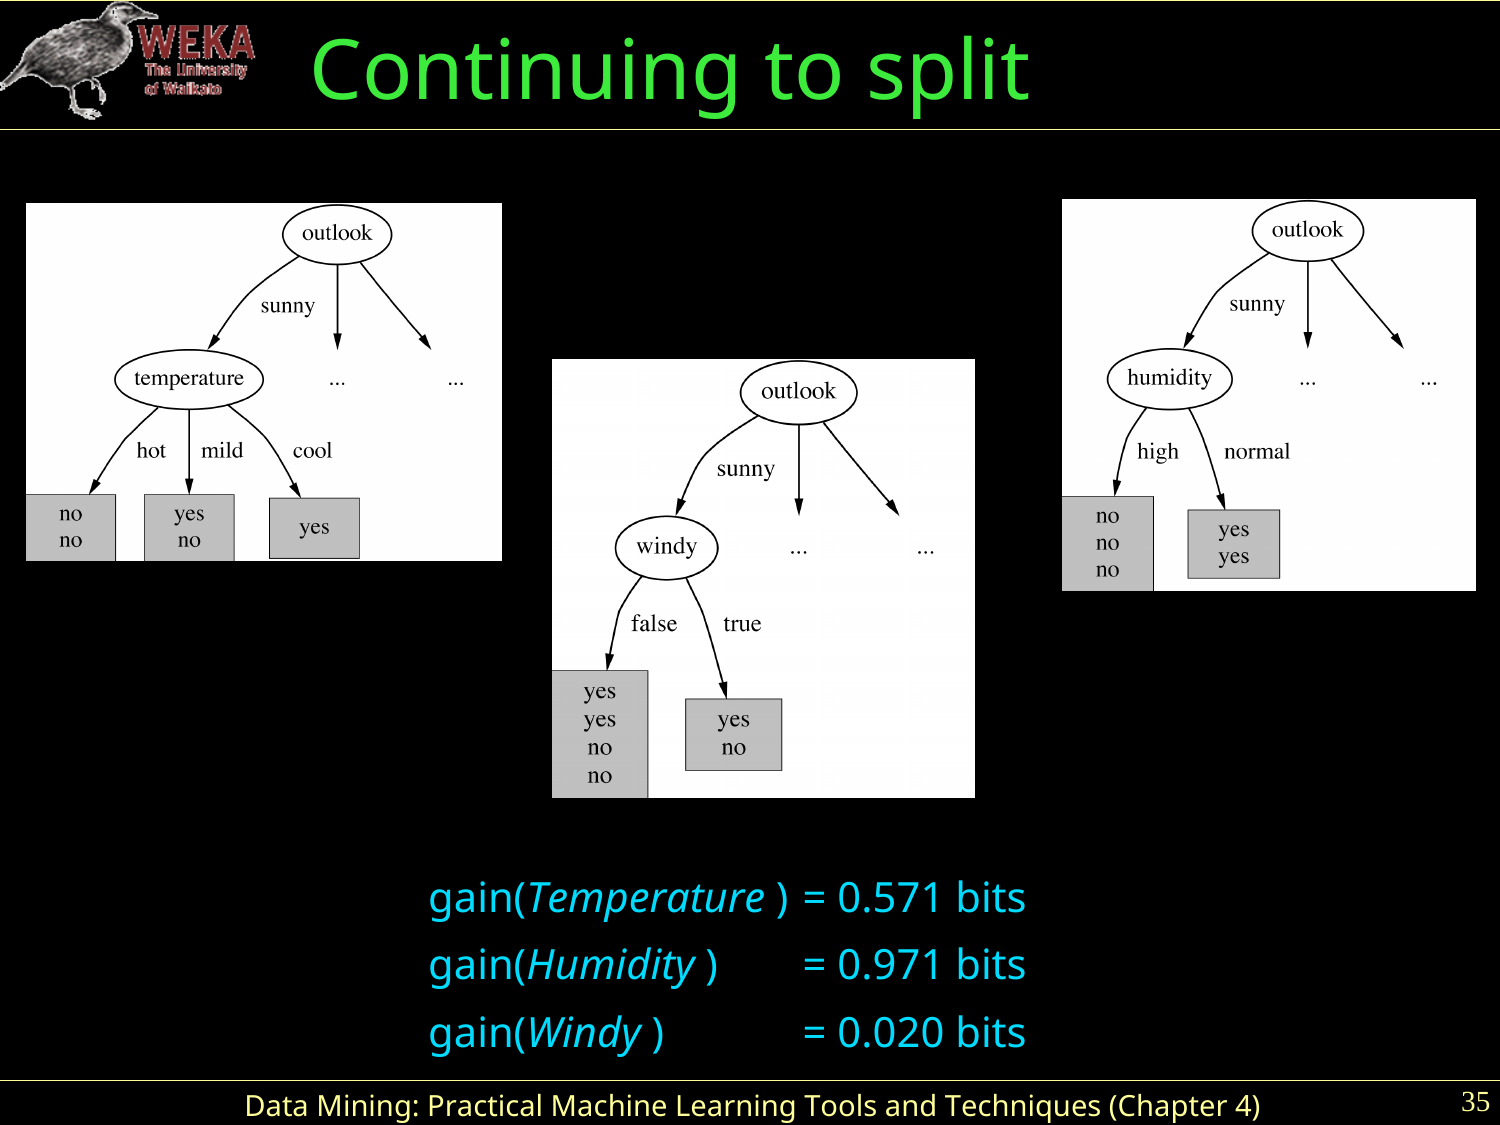

# Continuing to split
gain(Temperature )	= 0.571 bits
gain(Humidity ) 	= 0.971 bits
gain(Windy )	= 0.020 bits
Data Mining: Practical Machine Learning Tools and Techniques (Chapter 4)
35